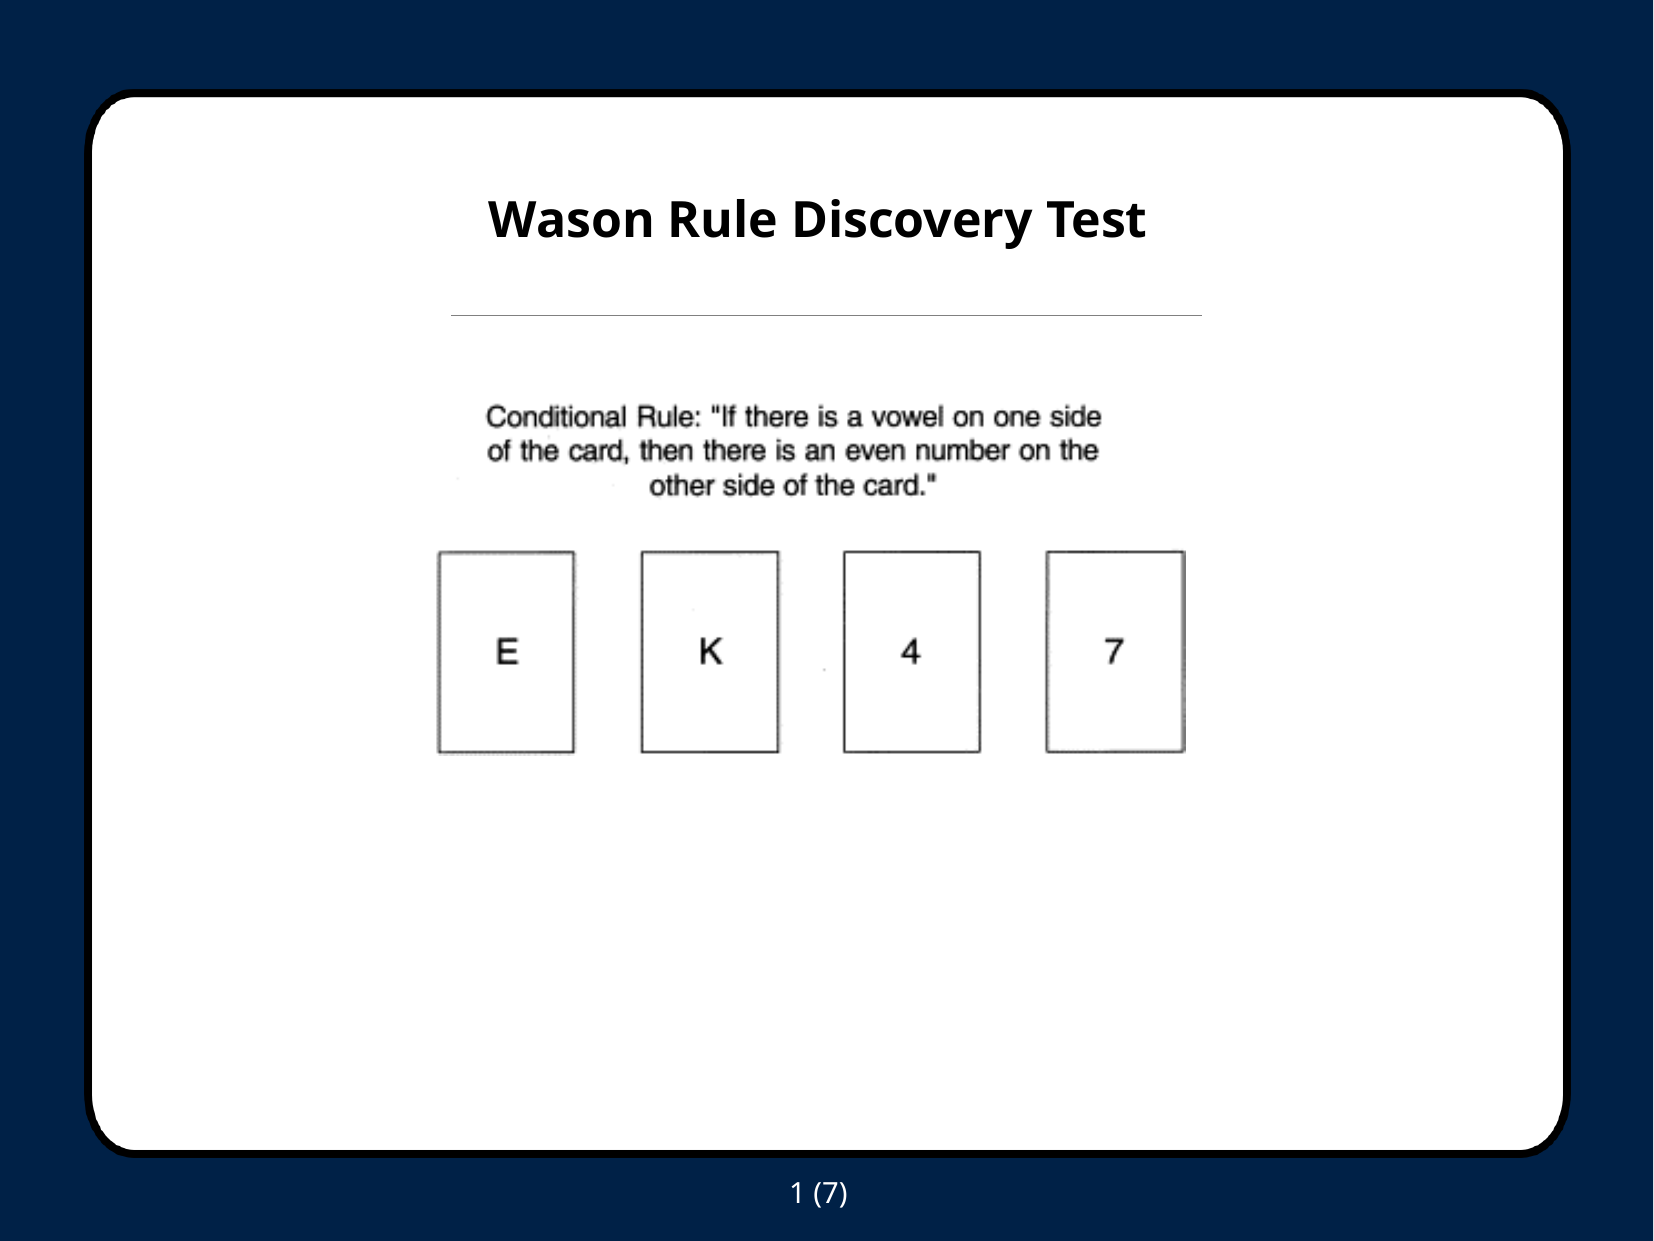

# Wason Rule Discovery Test
1 (7)